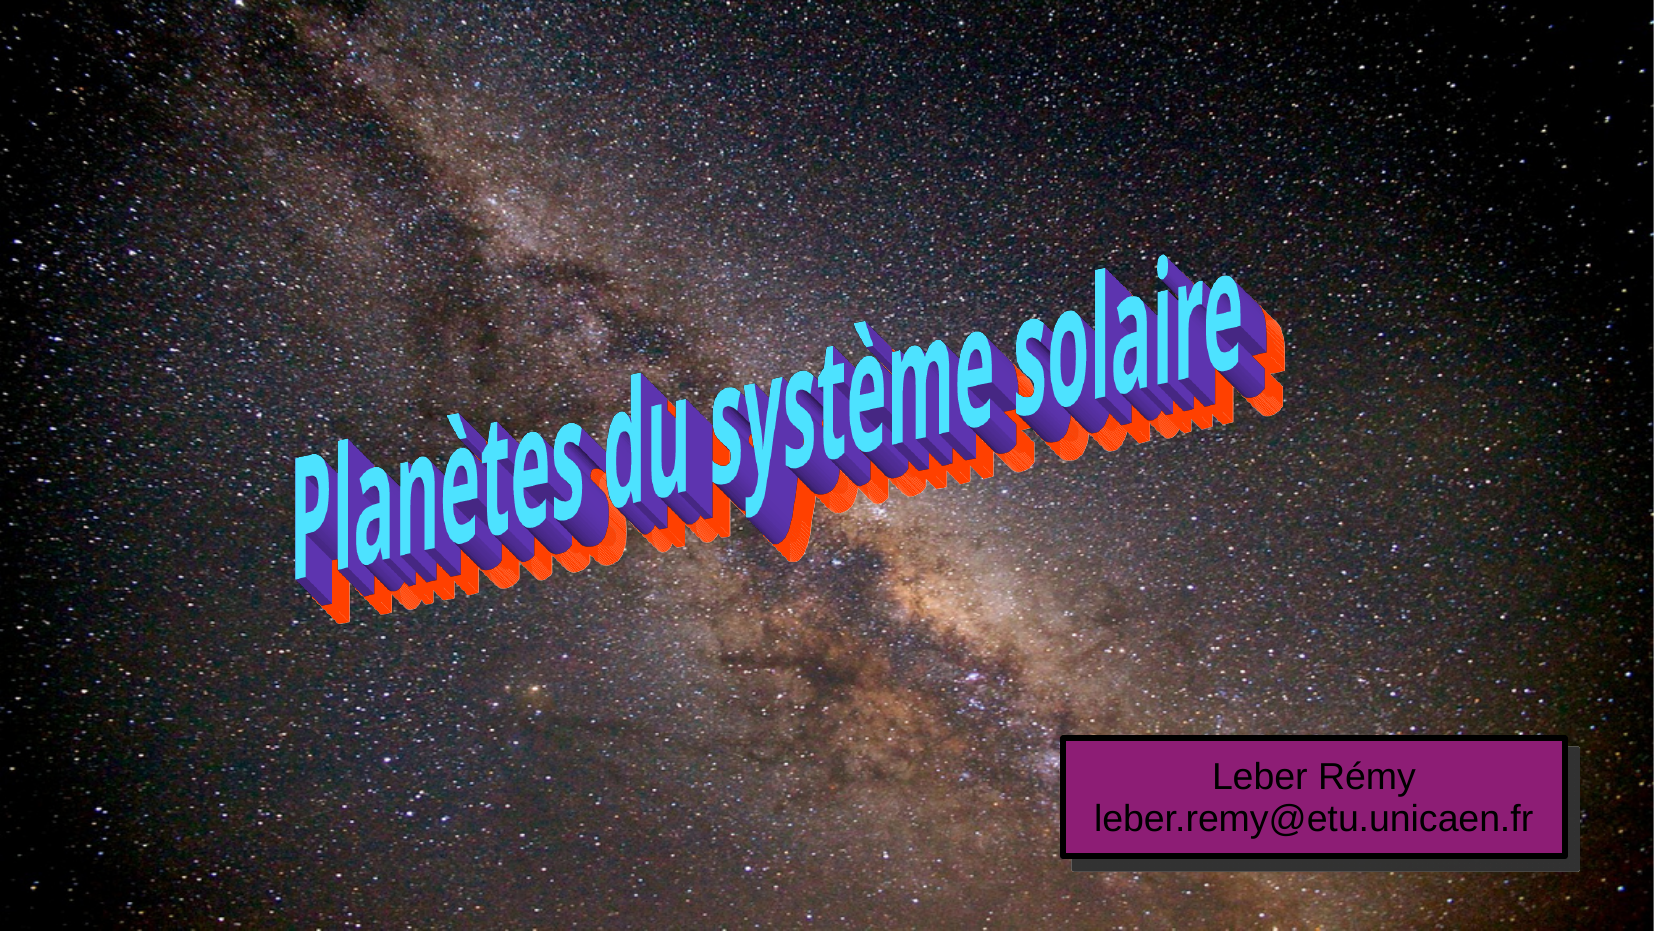

Planètes du système solaire
Leber Rémy
leber.remy@etu.unicaen.fr